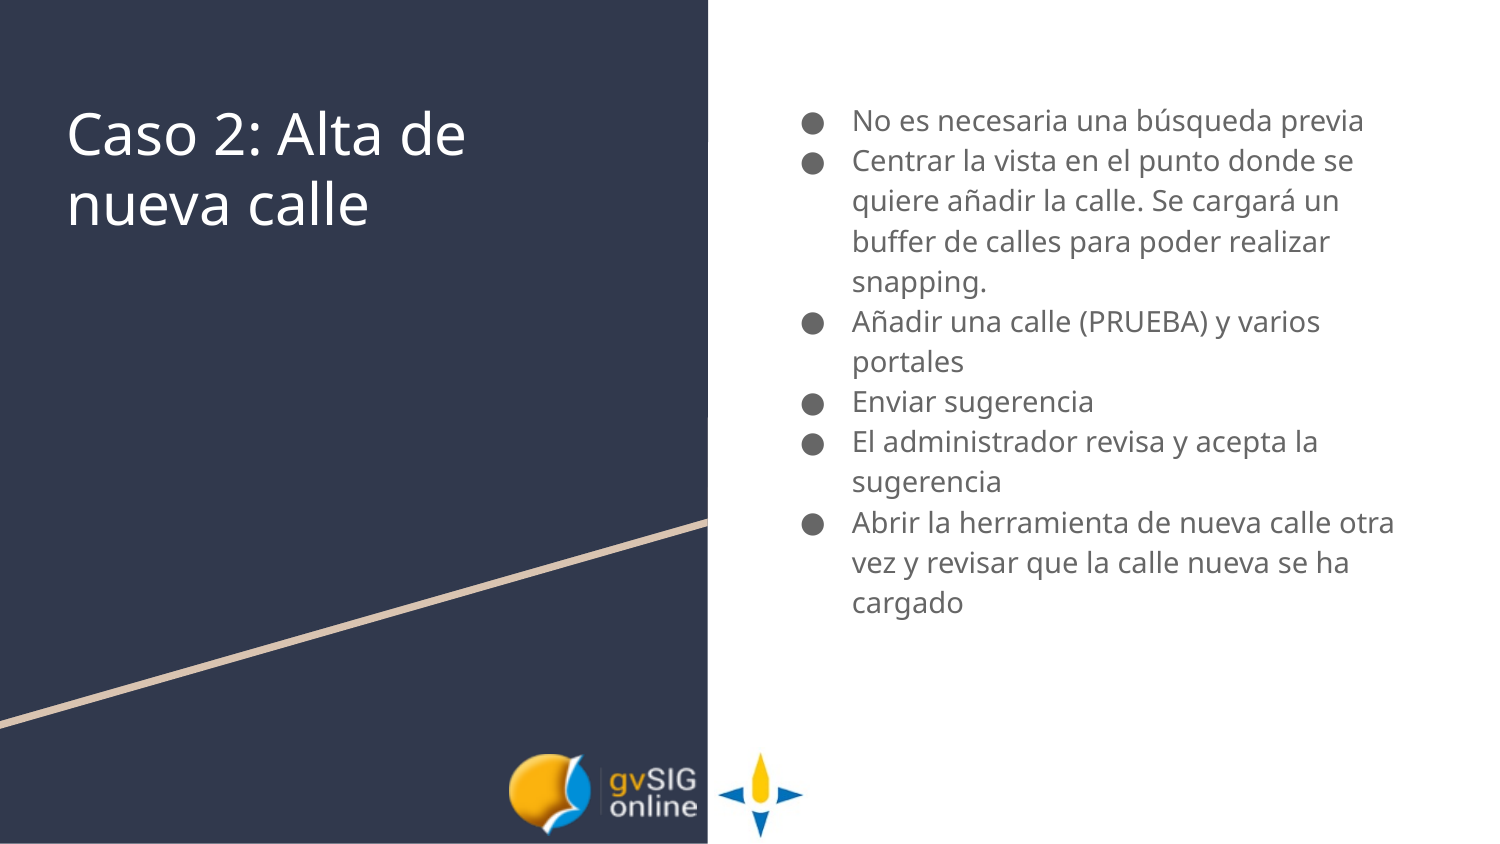

# Caso 2: Alta de nueva calle
No es necesaria una búsqueda previa
Centrar la vista en el punto donde se quiere añadir la calle. Se cargará un buffer de calles para poder realizar snapping.
Añadir una calle (PRUEBA) y varios portales
Enviar sugerencia
El administrador revisa y acepta la sugerencia
Abrir la herramienta de nueva calle otra vez y revisar que la calle nueva se ha cargado